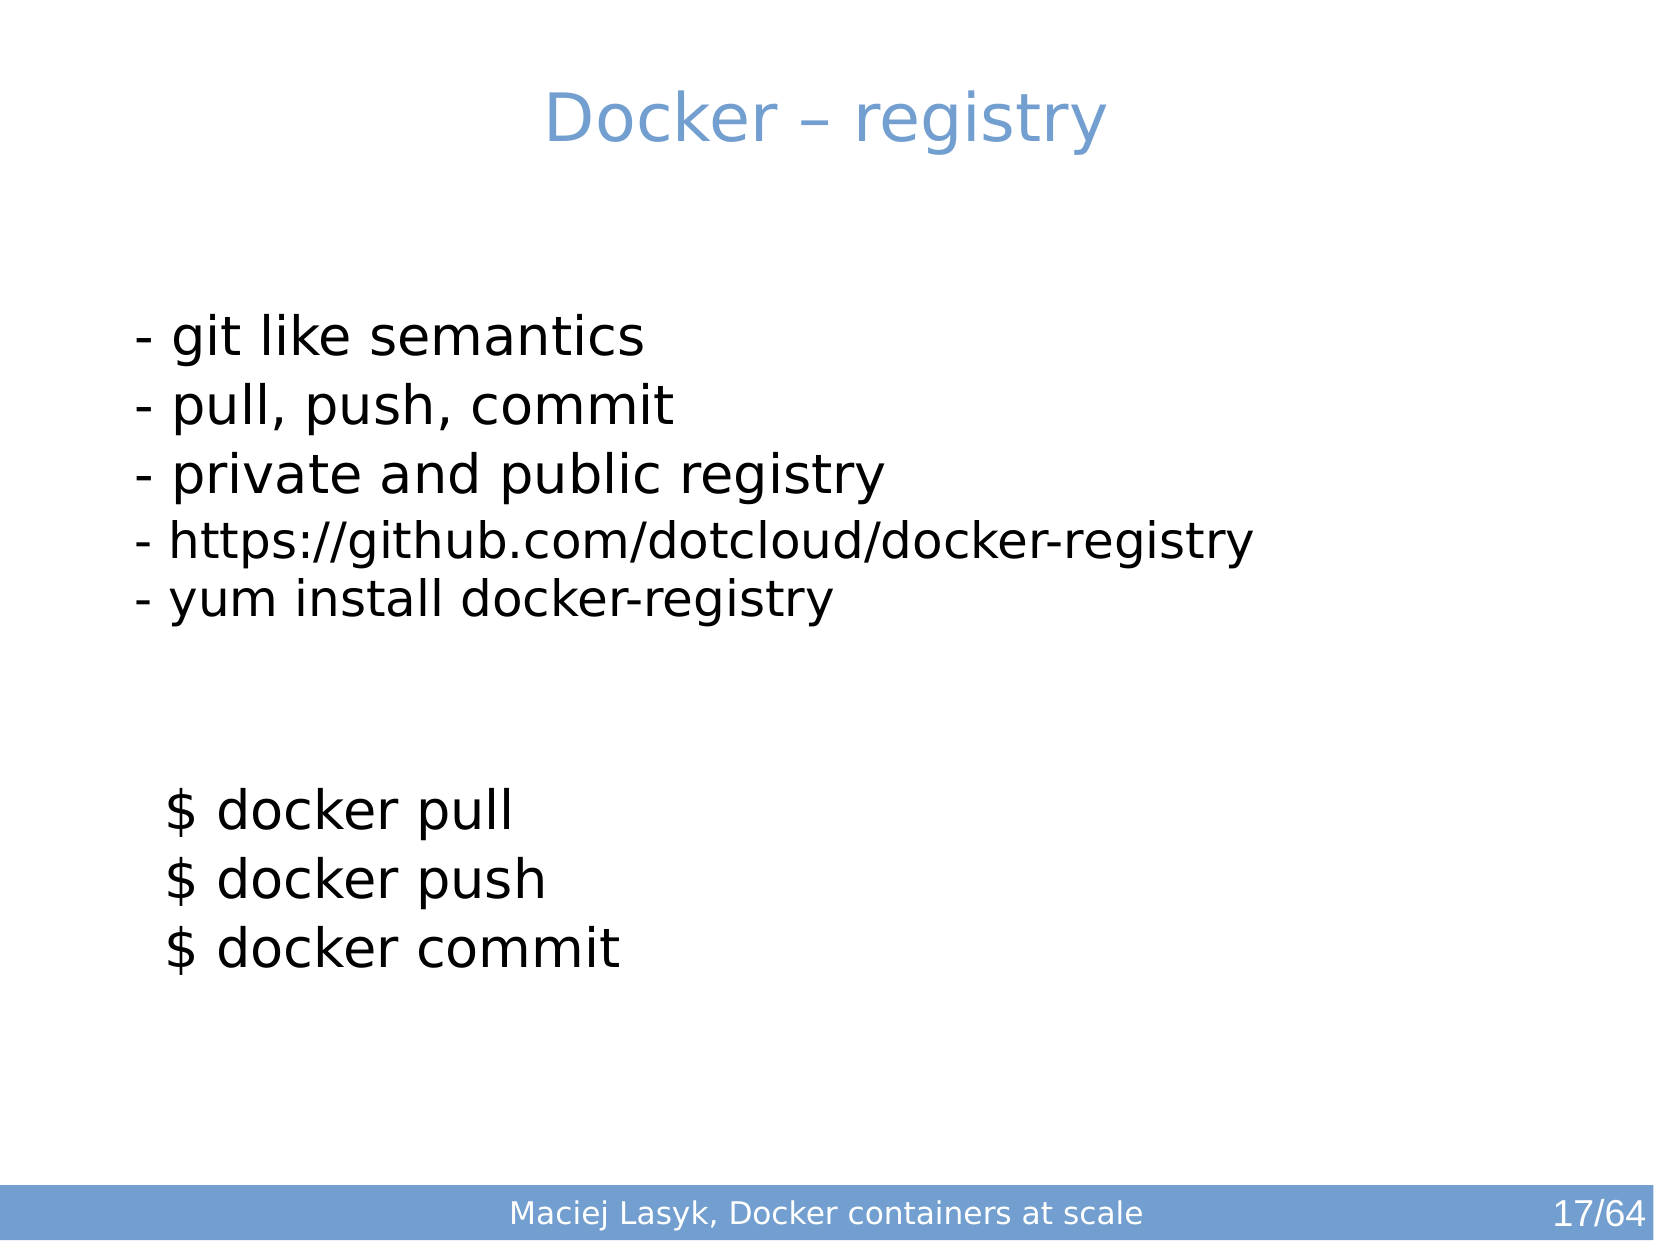

Docker – registry
- git like semantics
- pull, push, commit
- private and public registry
- https://github.com/dotcloud/docker-registry
- yum install docker-registry
$ docker pull
$ docker push
$ docker commit
 17/64
Maciej Lasyk, Docker containers at scale